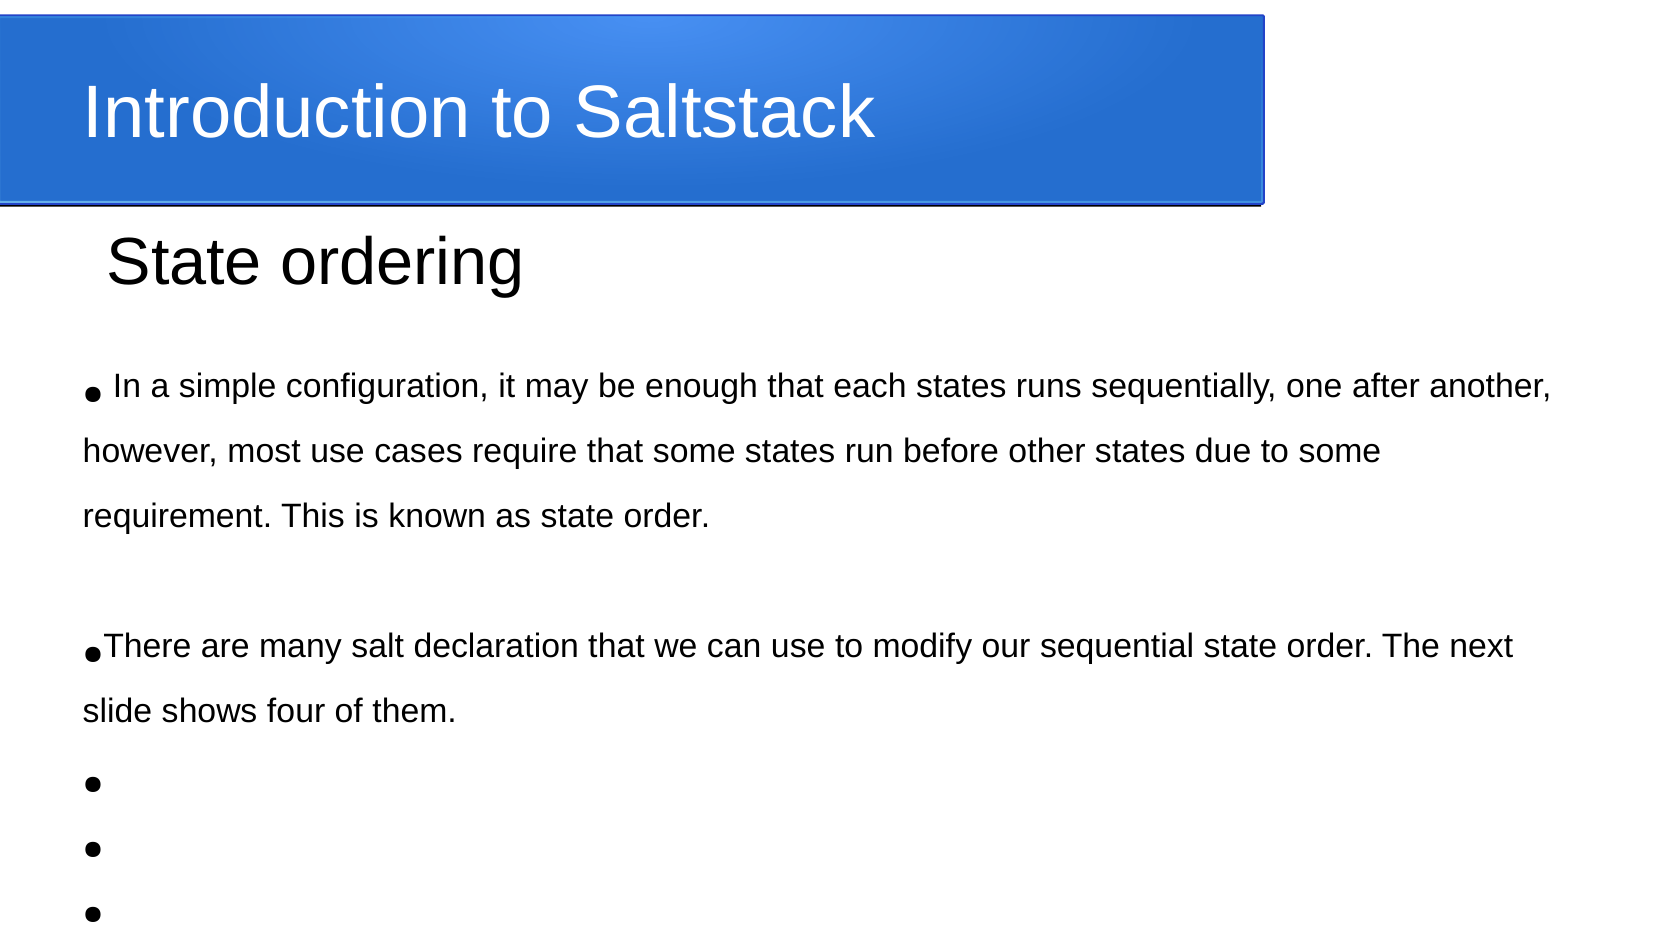

# Introduction to Saltstack
State ordering
 In a simple configuration, it may be enough that each states runs sequentially, one after another, however, most use cases require that some states run before other states due to some requirement. This is known as state order.
There are many salt declaration that we can use to modify our sequential state order. The next slide shows four of them.